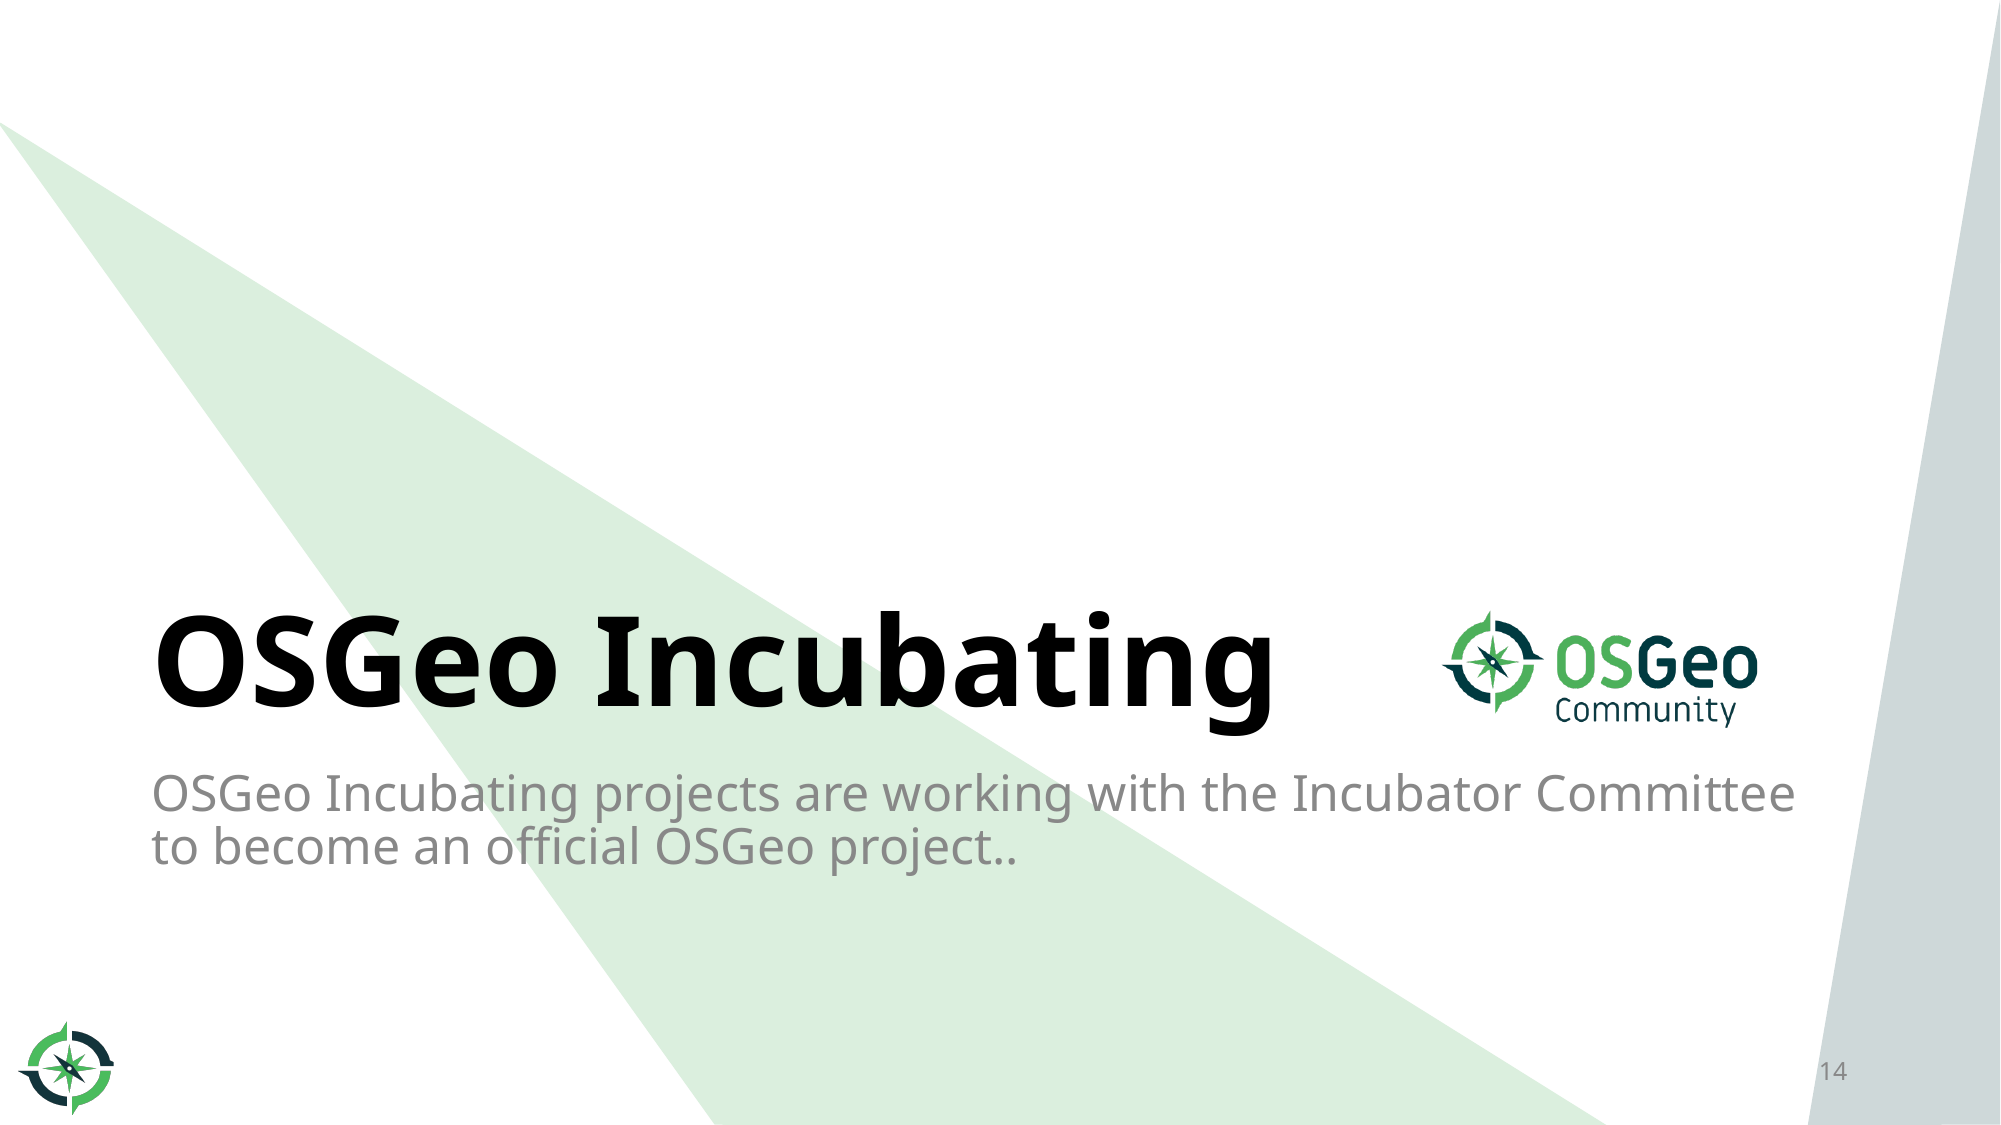

# OSGeo Incubating
OSGeo Incubating projects are working with the Incubator Committee to become an official OSGeo project..